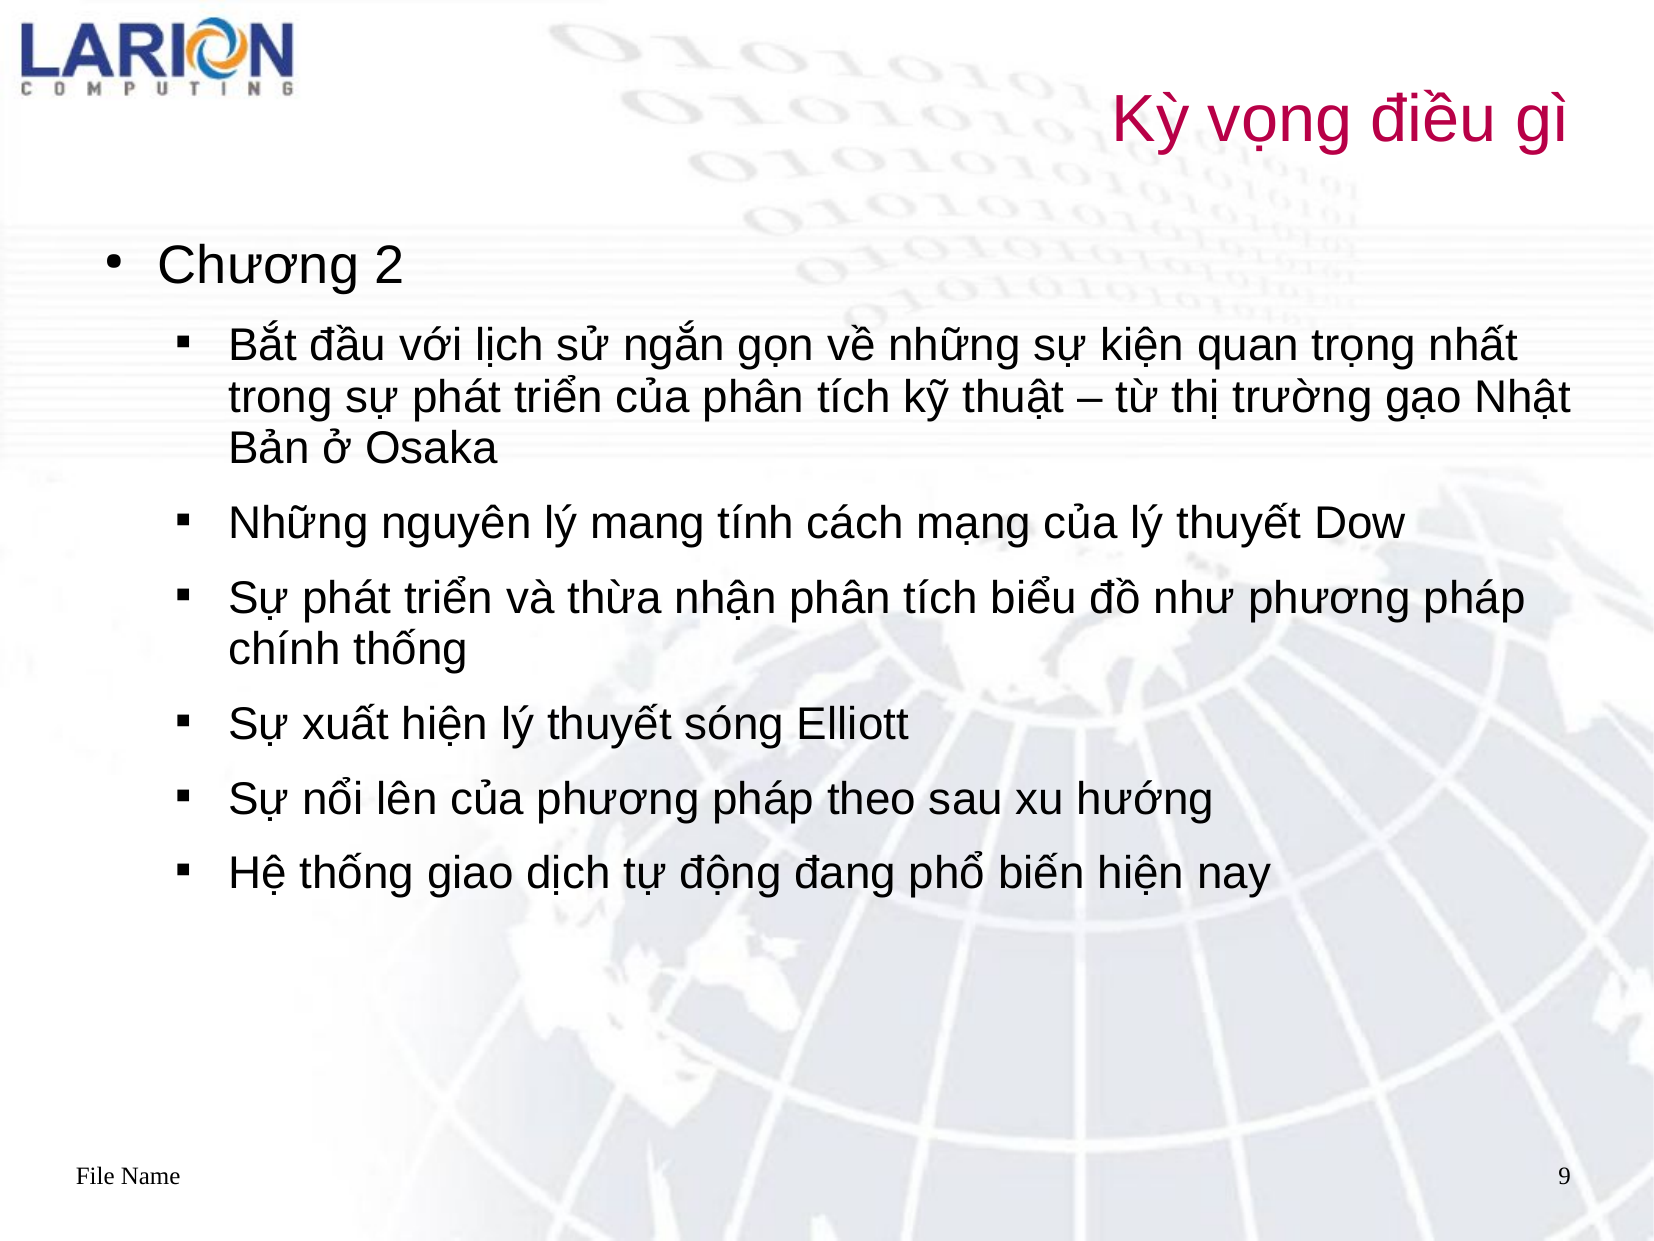

# Kỳ vọng điều gì
Chương 2
Bắt đầu với lịch sử ngắn gọn về những sự kiện quan trọng nhất trong sự phát triển của phân tích kỹ thuật – từ thị trường gạo Nhật Bản ở Osaka
Những nguyên lý mang tính cách mạng của lý thuyết Dow
Sự phát triển và thừa nhận phân tích biểu đồ như phương pháp chính thống
Sự xuất hiện lý thuyết sóng Elliott
Sự nổi lên của phương pháp theo sau xu hướng
Hệ thống giao dịch tự động đang phổ biến hiện nay
File Name
9